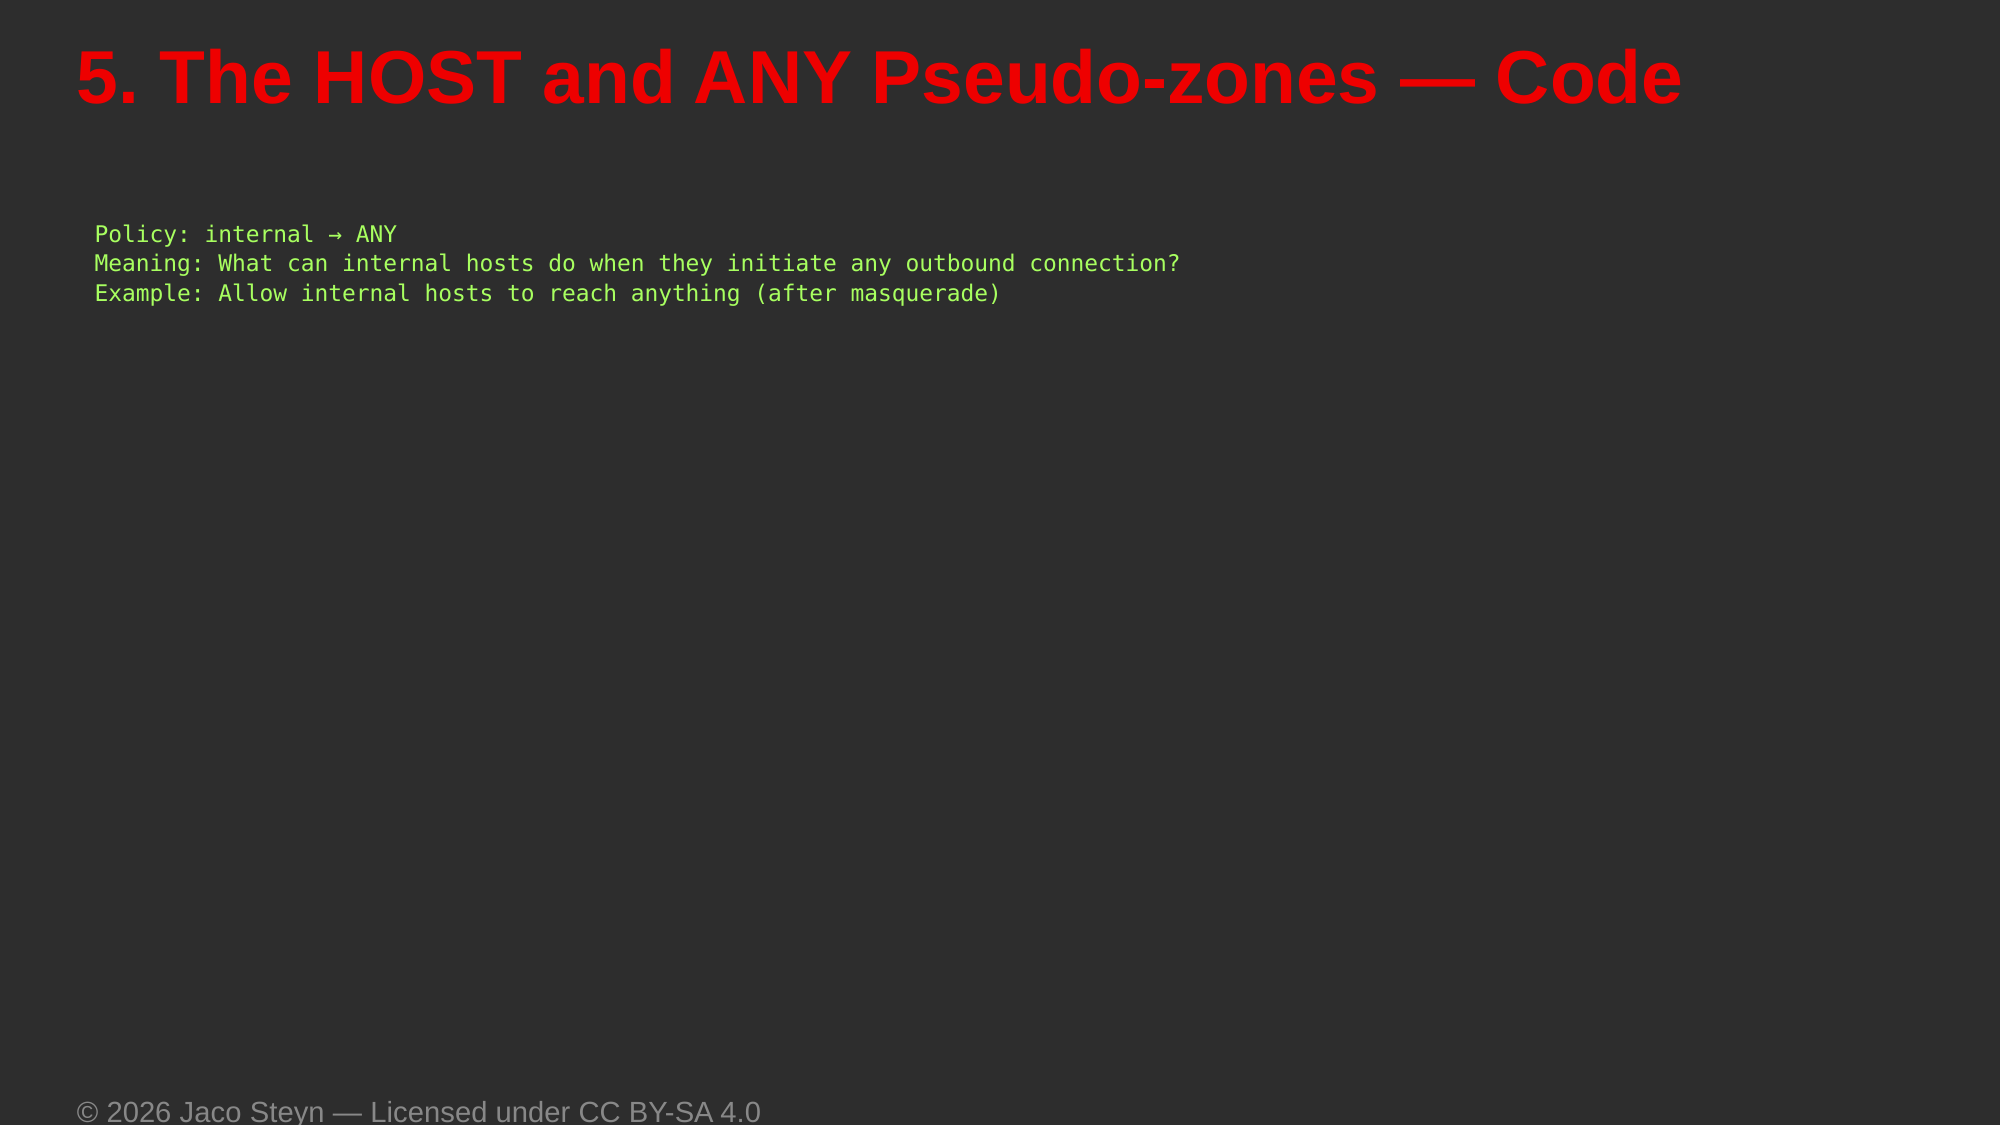

5. The HOST and ANY Pseudo-zones — Code
Policy: internal → ANY
Meaning: What can internal hosts do when they initiate any outbound connection?
Example: Allow internal hosts to reach anything (after masquerade)
© 2026 Jaco Steyn — Licensed under CC BY-SA 4.0